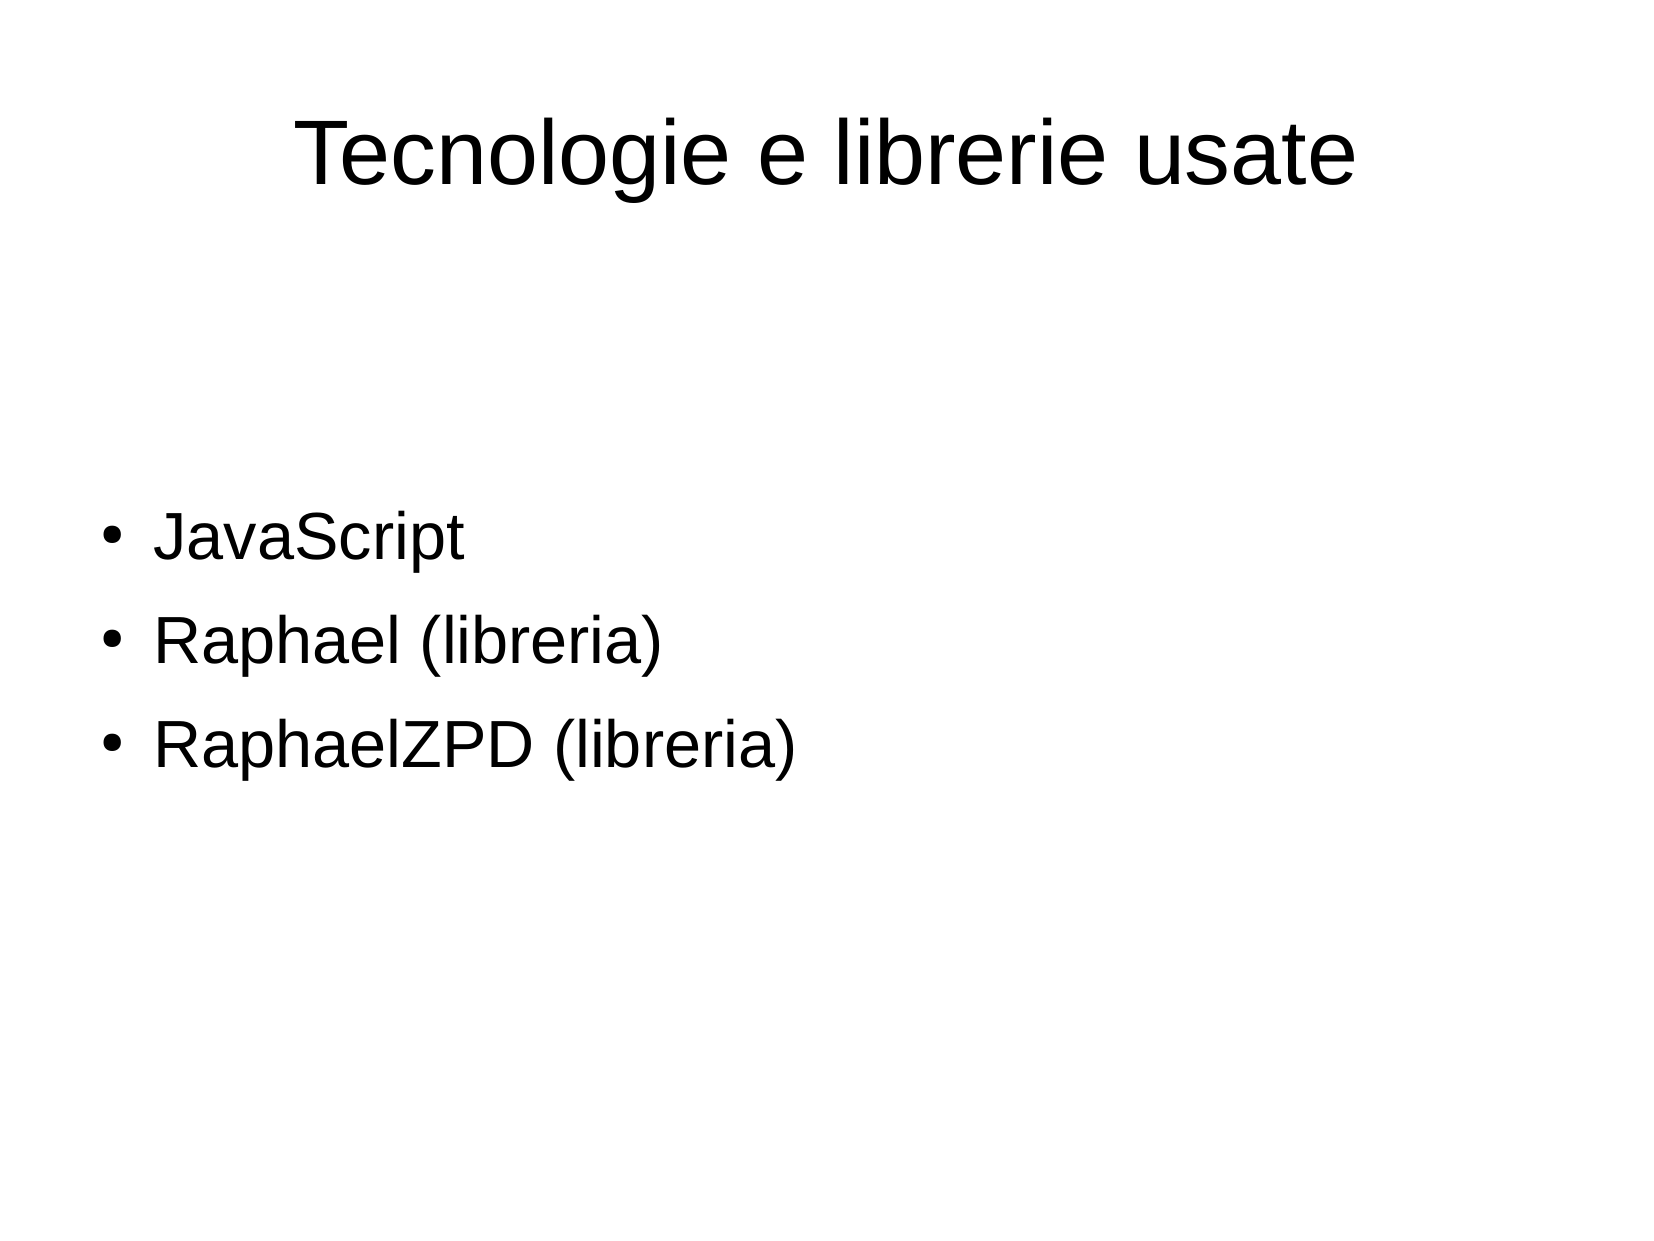

# Tecnologie e librerie usate
JavaScript
Raphael (libreria)
RaphaelZPD (libreria)